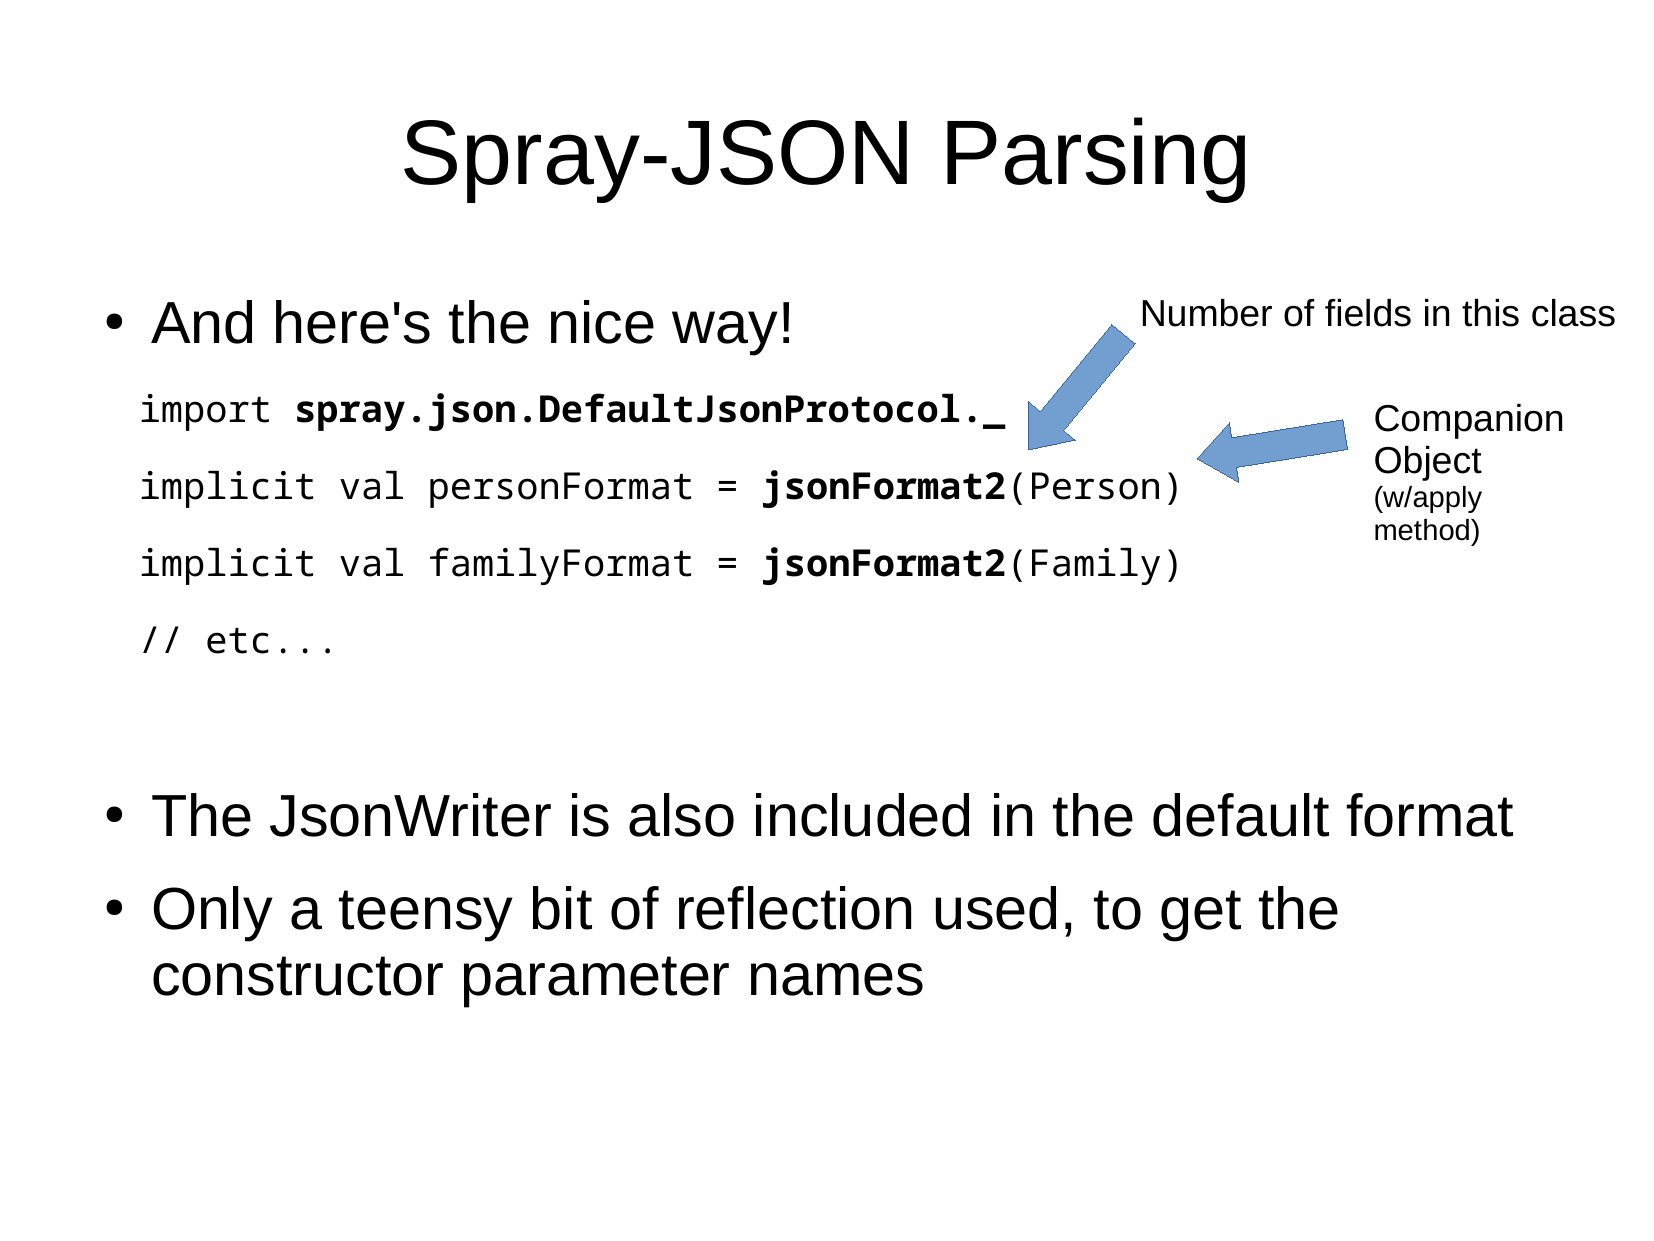

# Spray-JSON Parsing
Number of fields in this class
And here's the nice way!
import spray.json.DefaultJsonProtocol._
implicit val personFormat = jsonFormat2(Person)
implicit val familyFormat = jsonFormat2(Family)
// etc...
The JsonWriter is also included in the default format
Only a teensy bit of reflection used, to get the constructor parameter names
Companion
Object
(w/apply
method)